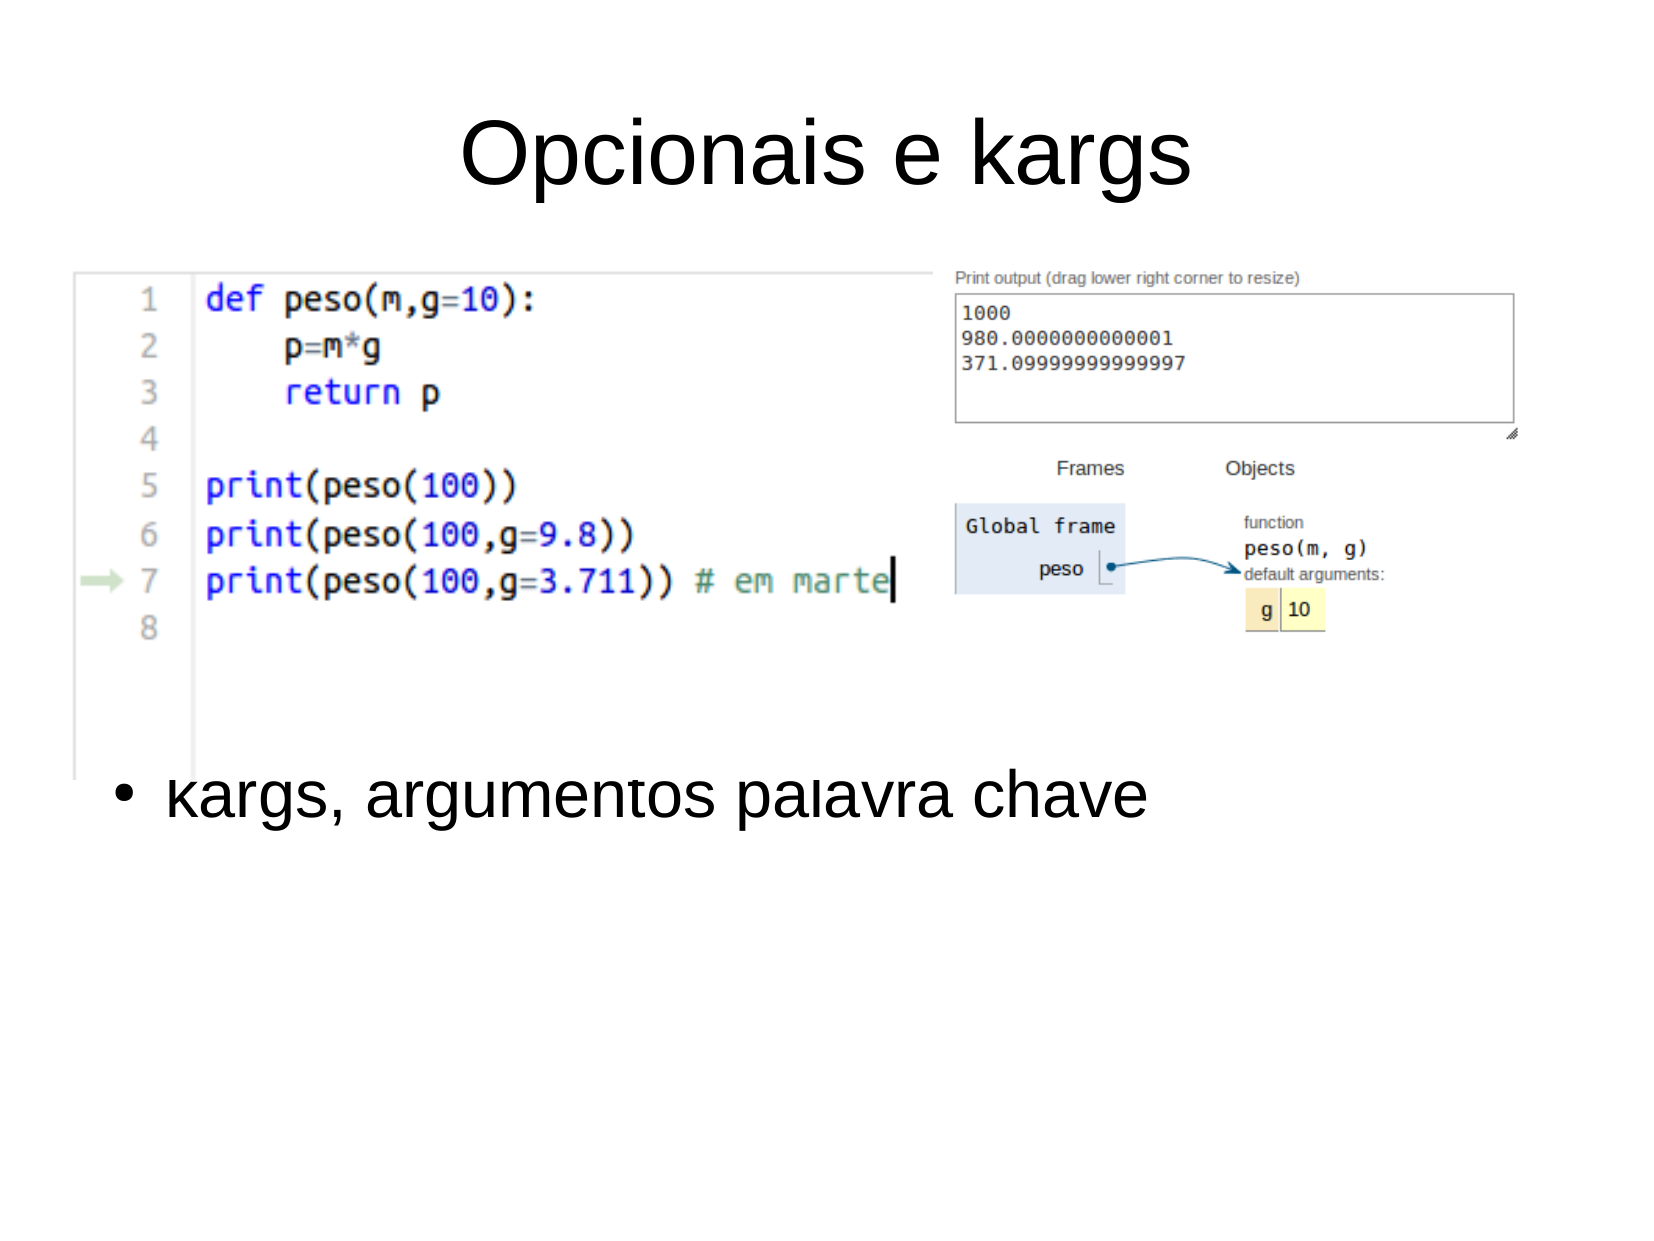

# Opcionais e kargs
kargs, argumentos palavra chave